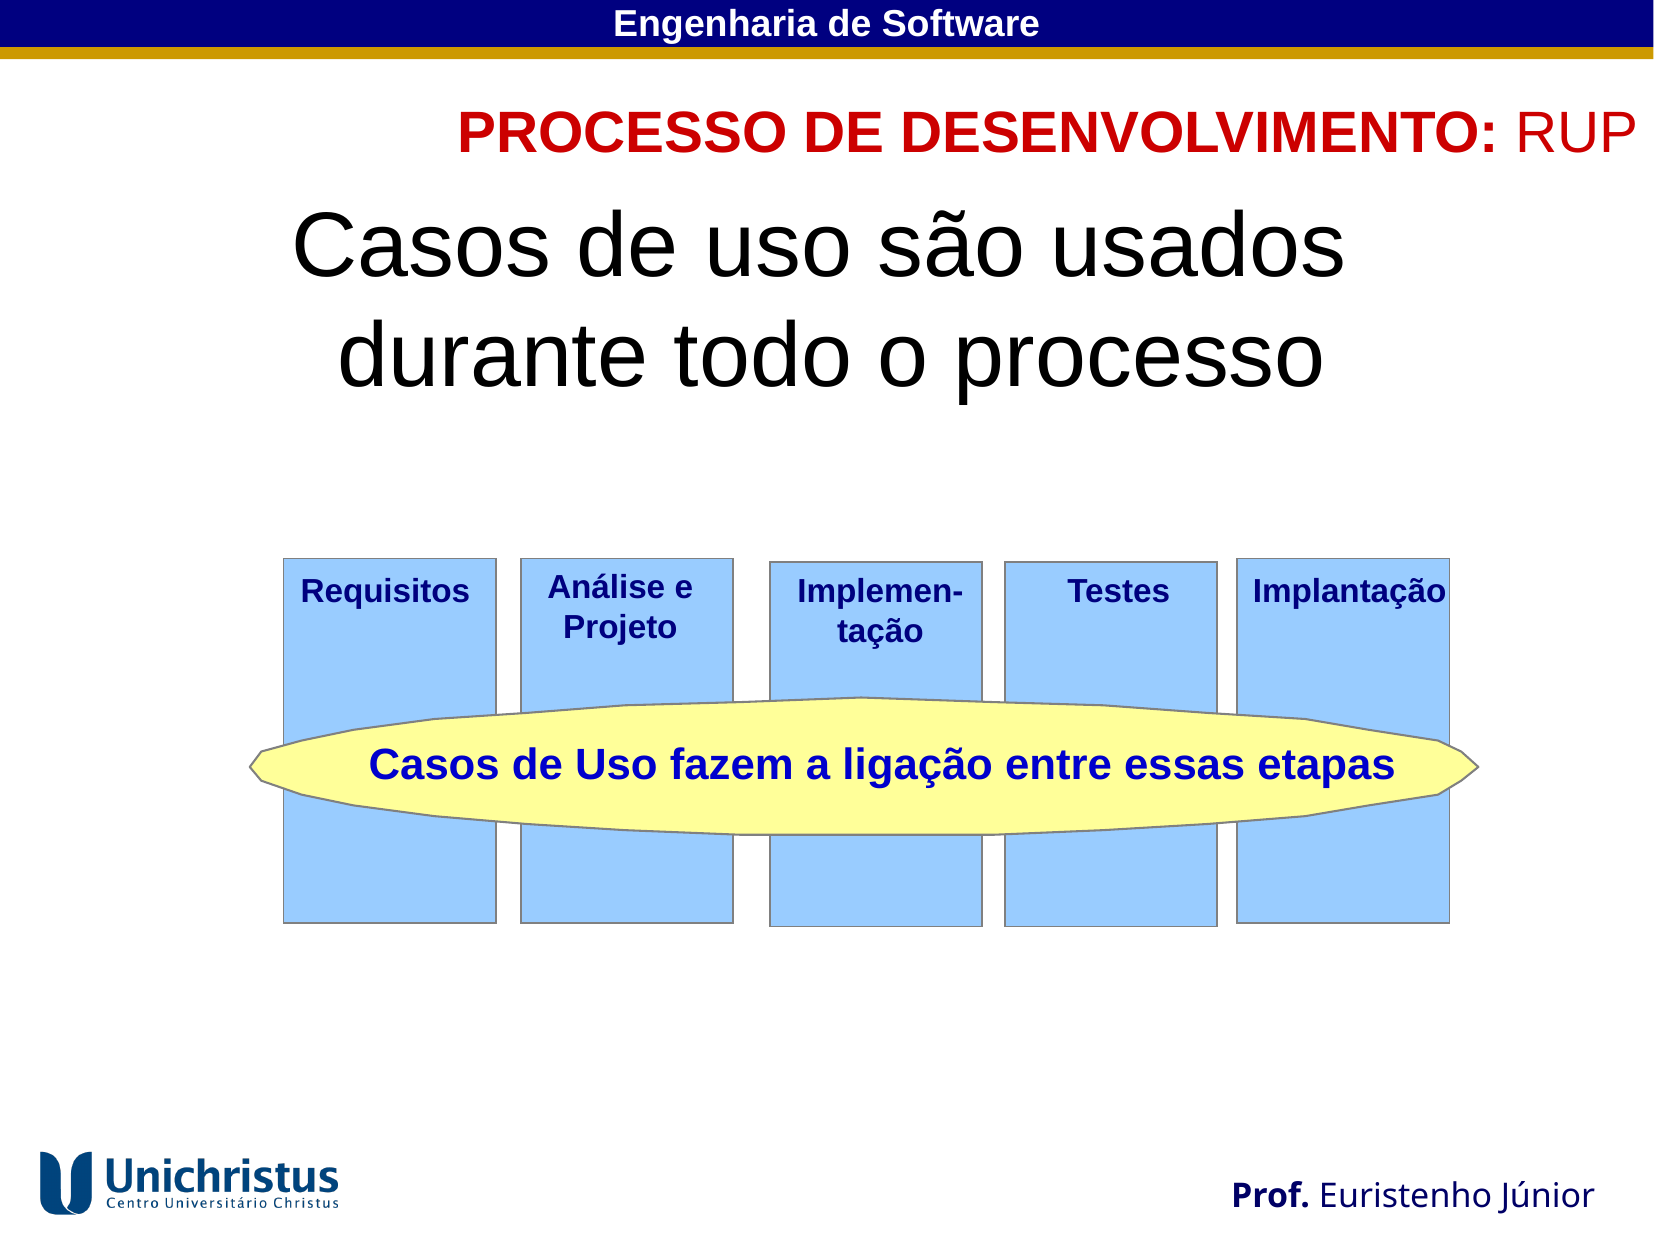

Engenharia de Software
PROCESSO DE DESENVOLVIMENTO: RUP
# Casos de uso são usados durante todo o processo
Análise e Projeto
Requisitos
Implemen-tação
Testes
Implantação
Casos de Uso fazem a ligação entre essas etapas
Prof. Euristenho Júnior